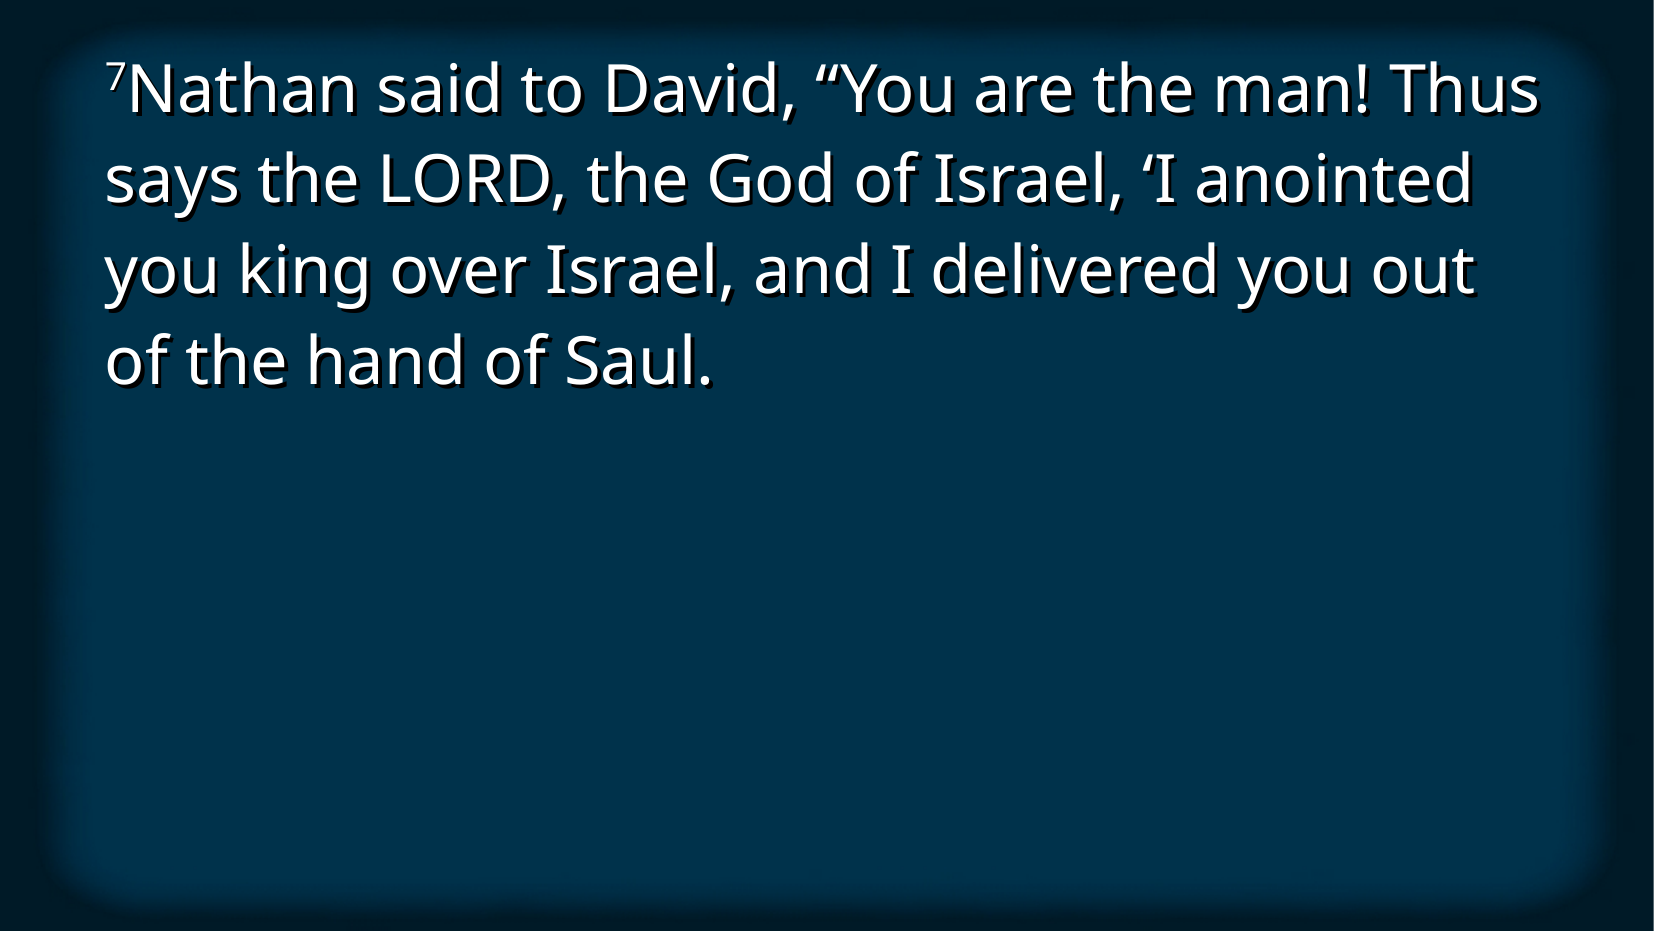

7Nathan said to David, “You are the man! Thus says the LORD, the God of Israel, ‘I anointed you king over Israel, and I delivered you out of the hand of Saul.